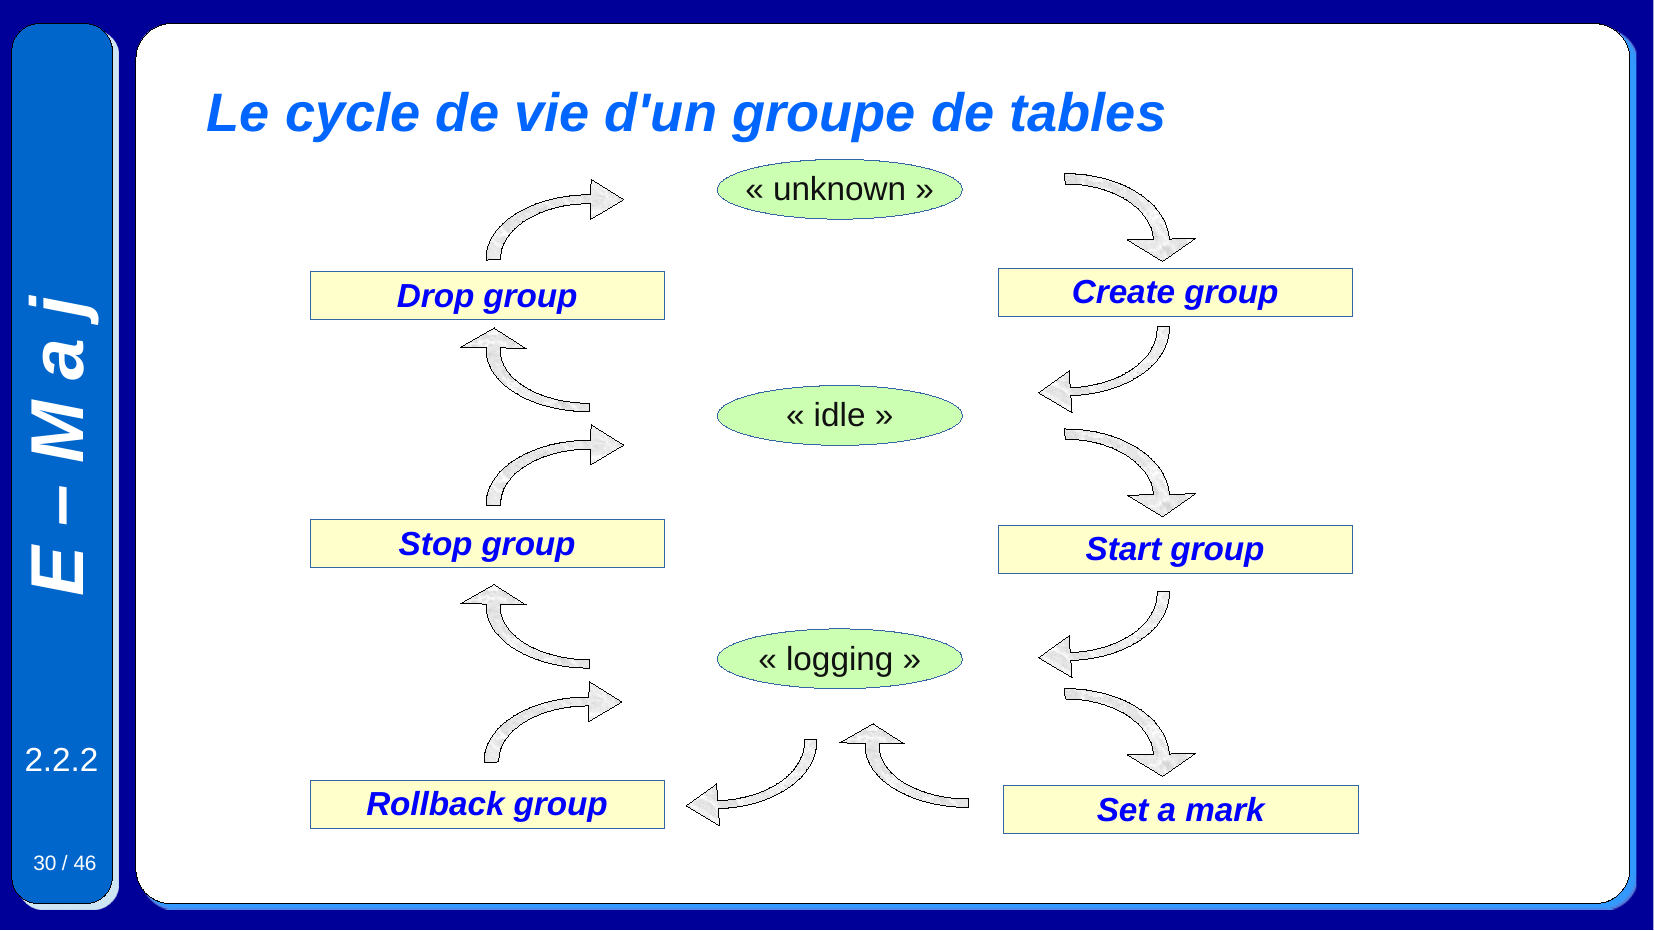

# Le cycle de vie d'un groupe de tables
« unknown »
Create group
Drop group
« idle »
Stop group
Start group
« logging »
Rollback group
Set a mark